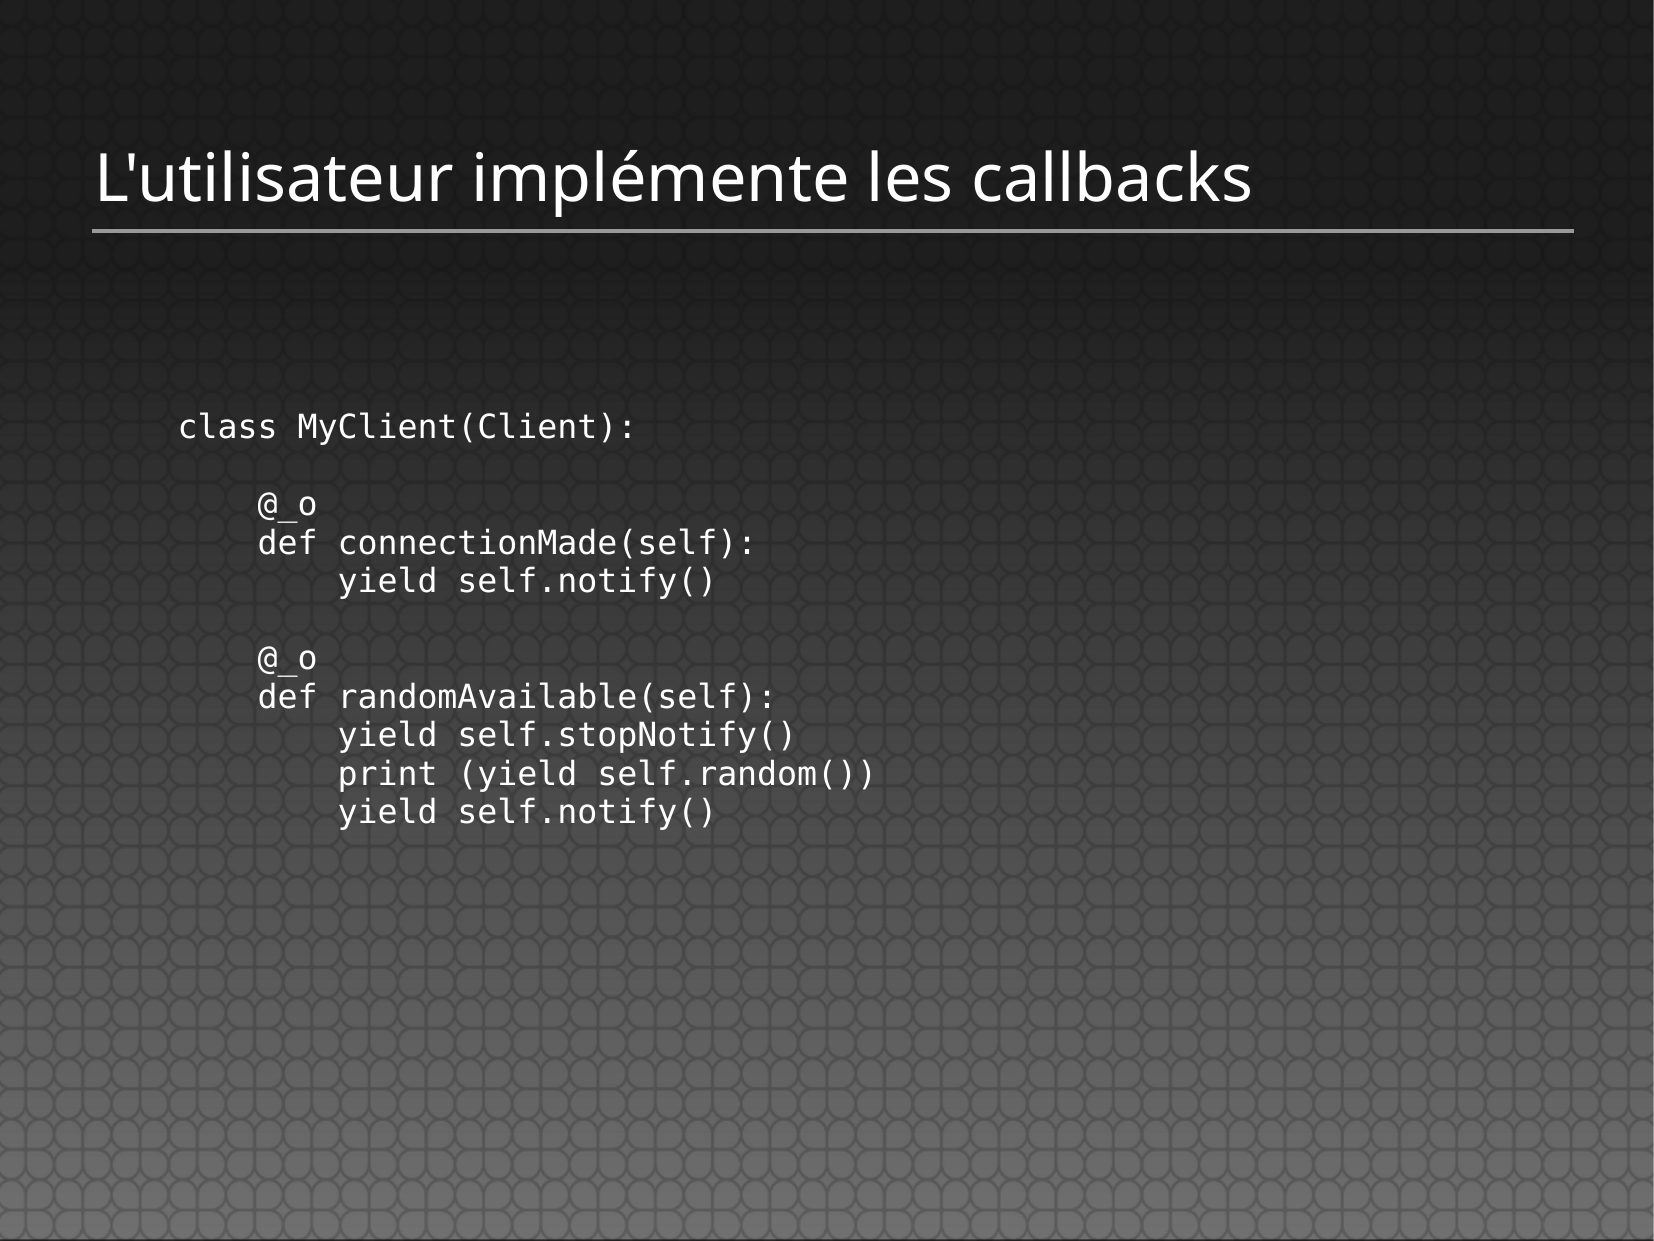

# L'utilisateur implémente les callbacks
class MyClient(Client):
 @_o
 def connectionMade(self):
 yield self.notify()
 @_o
 def randomAvailable(self):
 yield self.stopNotify()
 print (yield self.random())
 yield self.notify()